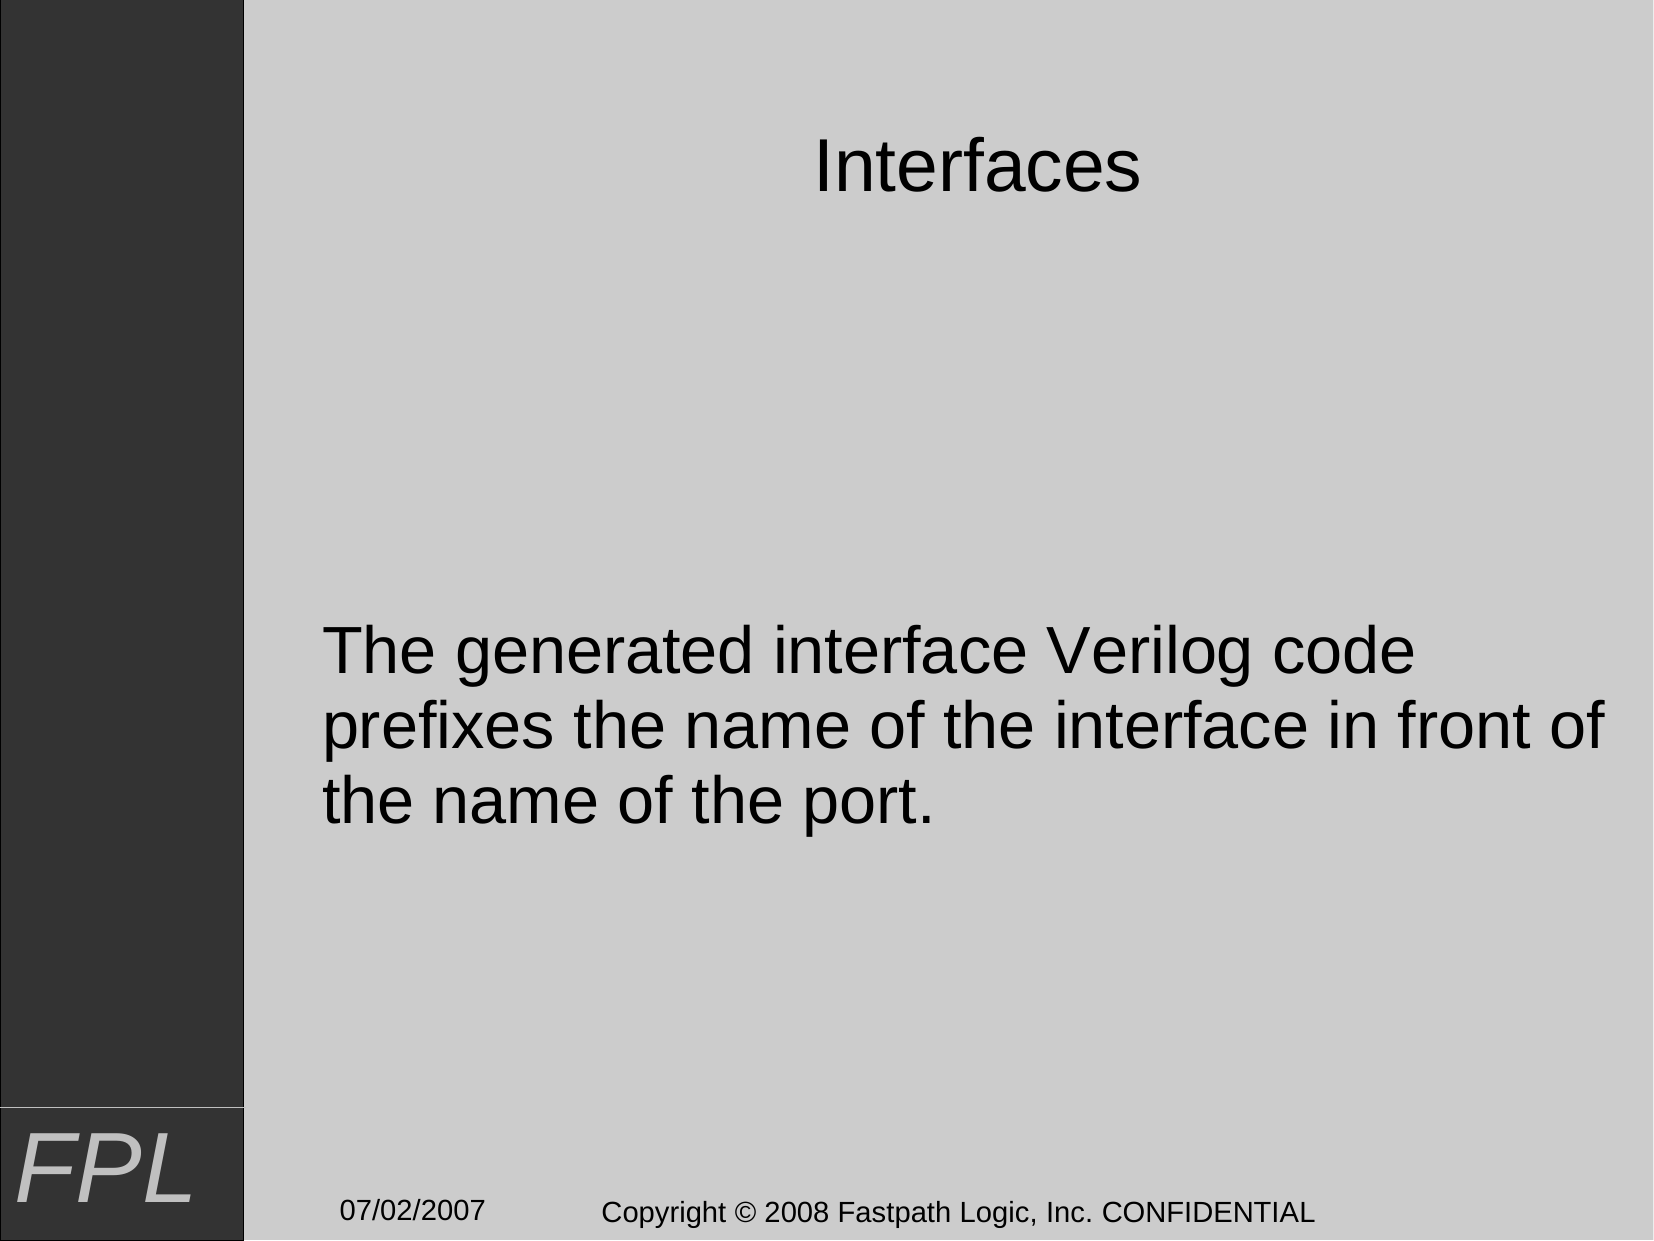

# Interfaces
The generated interface Verilog code prefixes the name of the interface in front of the name of the port.
07/02/2007
© 2007 FASTPATH LOGIC INC.